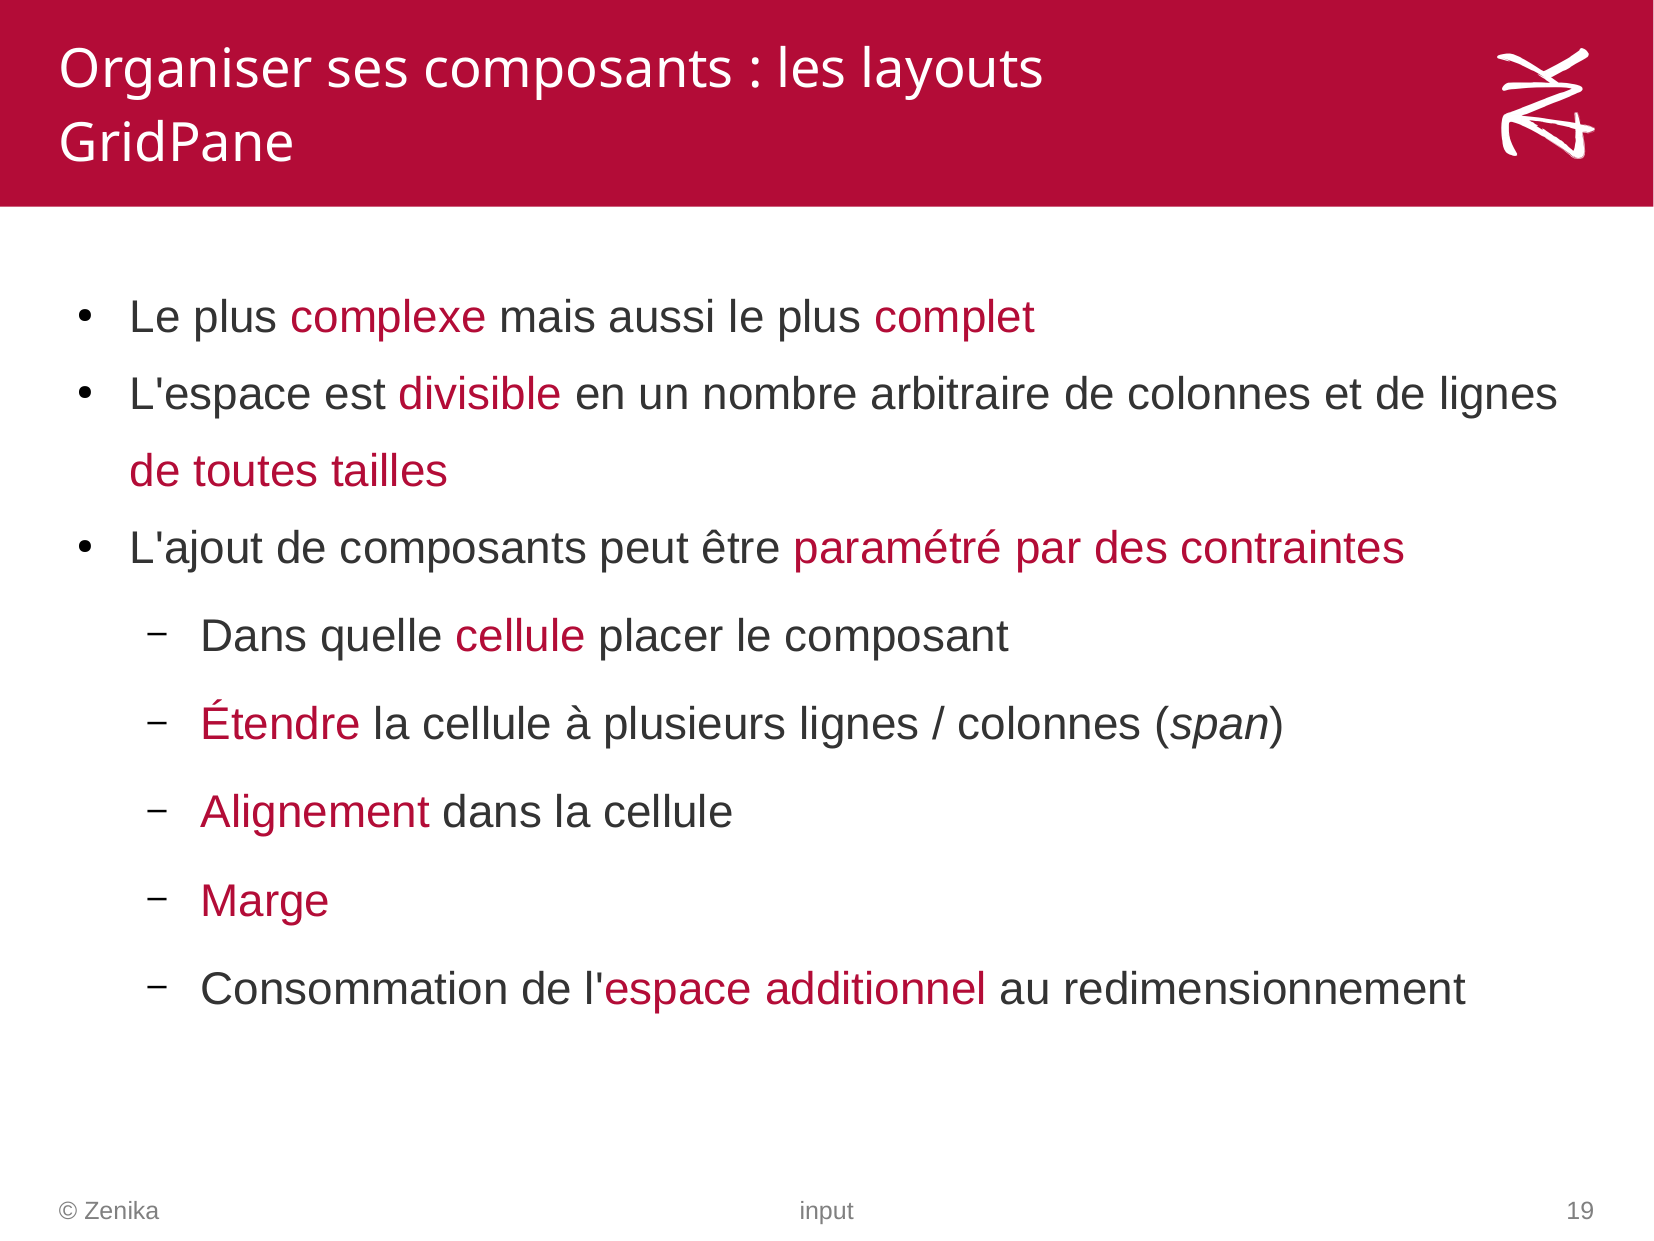

# Organiser ses composants : les layouts GridPane
Le plus complexe mais aussi le plus complet
L'espace est divisible en un nombre arbitraire de colonnes et de lignes de toutes tailles
L'ajout de composants peut être paramétré par des contraintes
Dans quelle cellule placer le composant
Étendre la cellule à plusieurs lignes / colonnes (span)
Alignement dans la cellule
Marge
Consommation de l'espace additionnel au redimensionnement